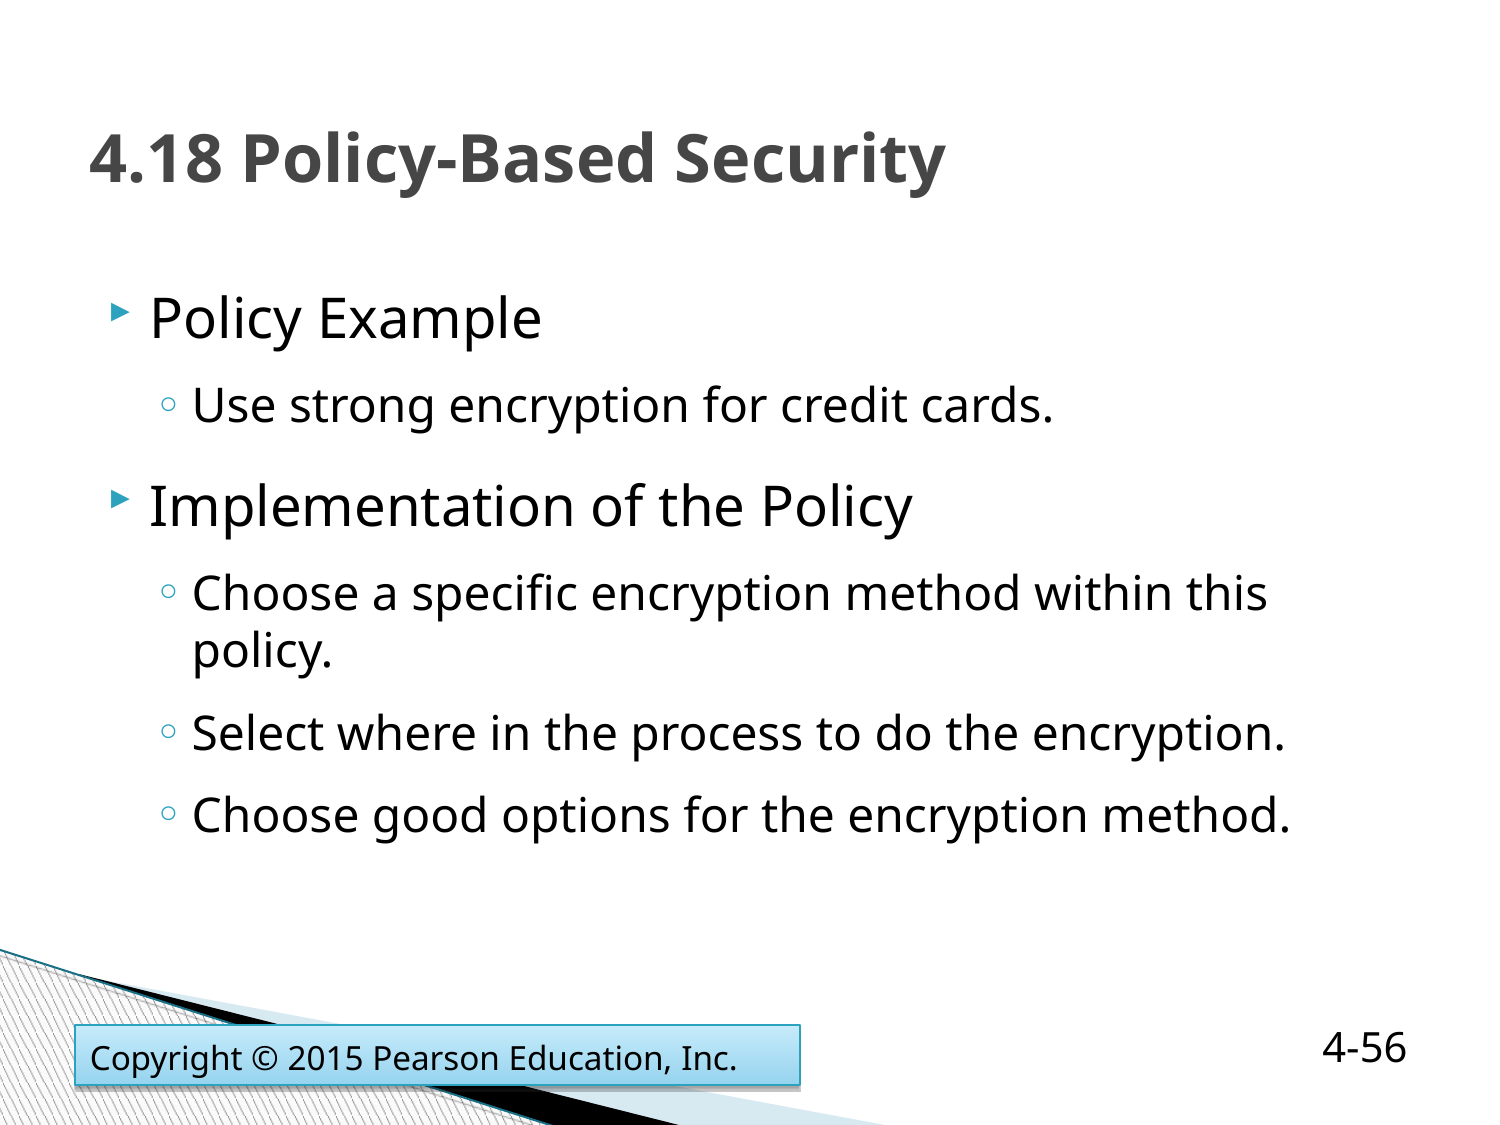

4.18 Policy-Based Security
# Policy Example
Use strong encryption for credit cards.
Implementation of the Policy
Choose a specific encryption method within this policy.
Select where in the process to do the encryption.
Choose good options for the encryption method.
Copyright © 2015 Pearson Education, Inc.